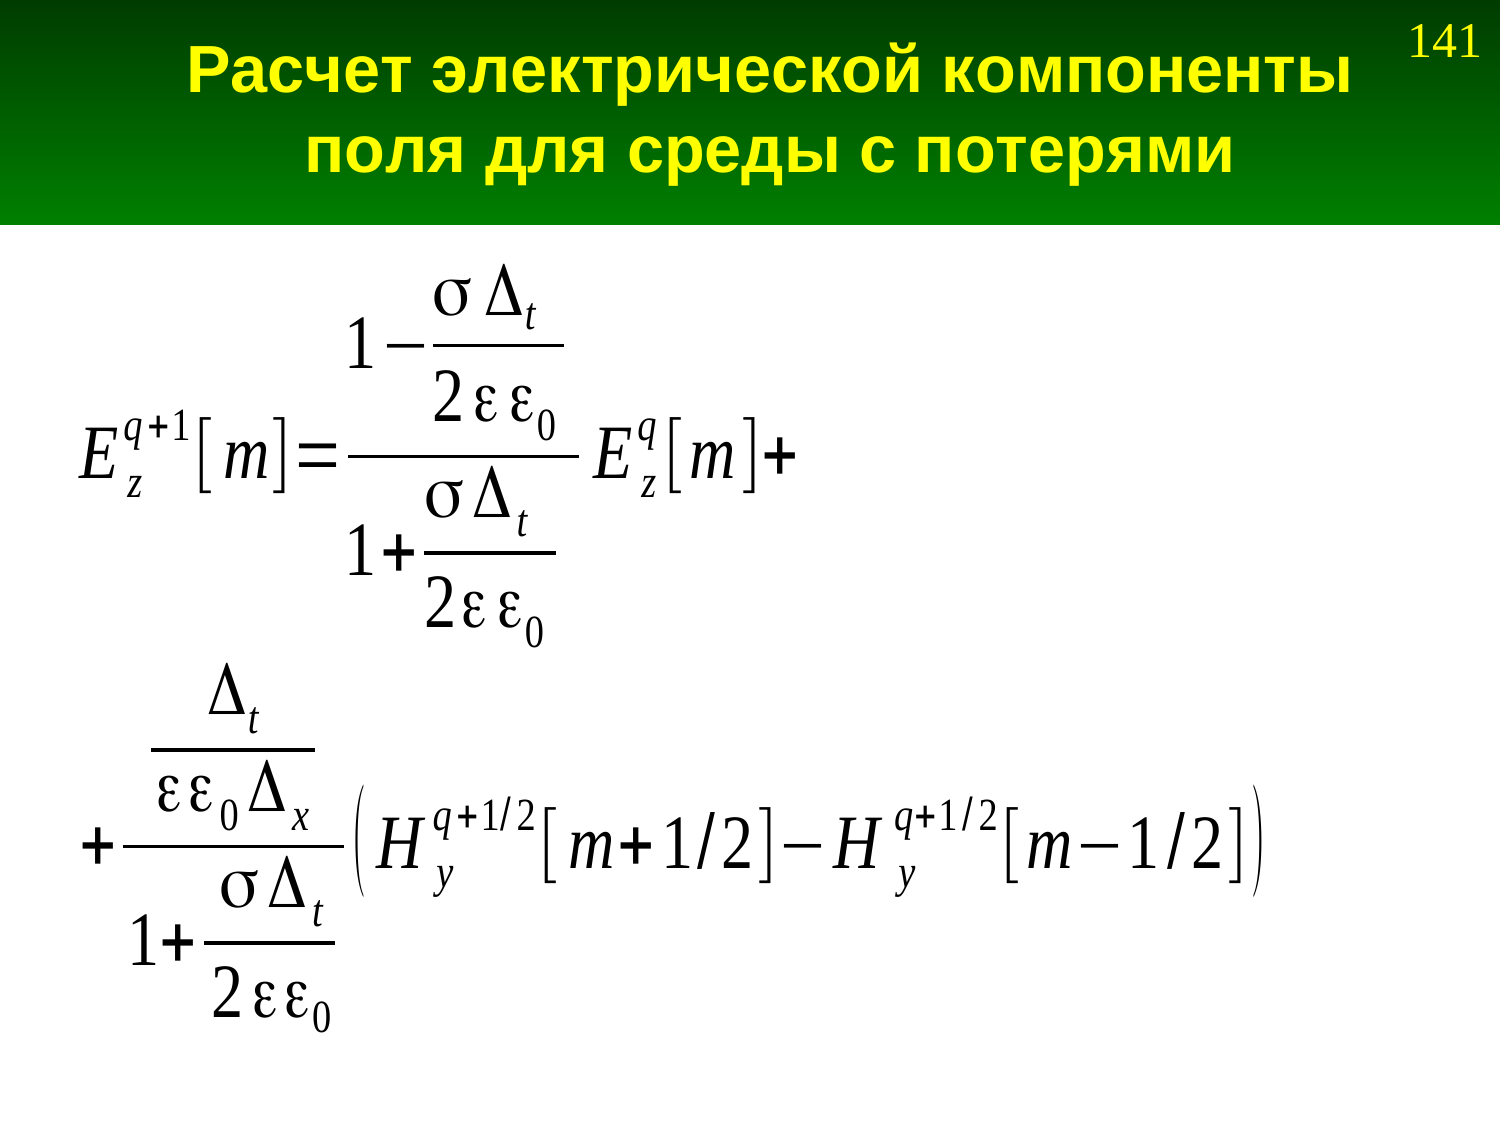

# Расчет электрической компоненты поля для среды с потерями